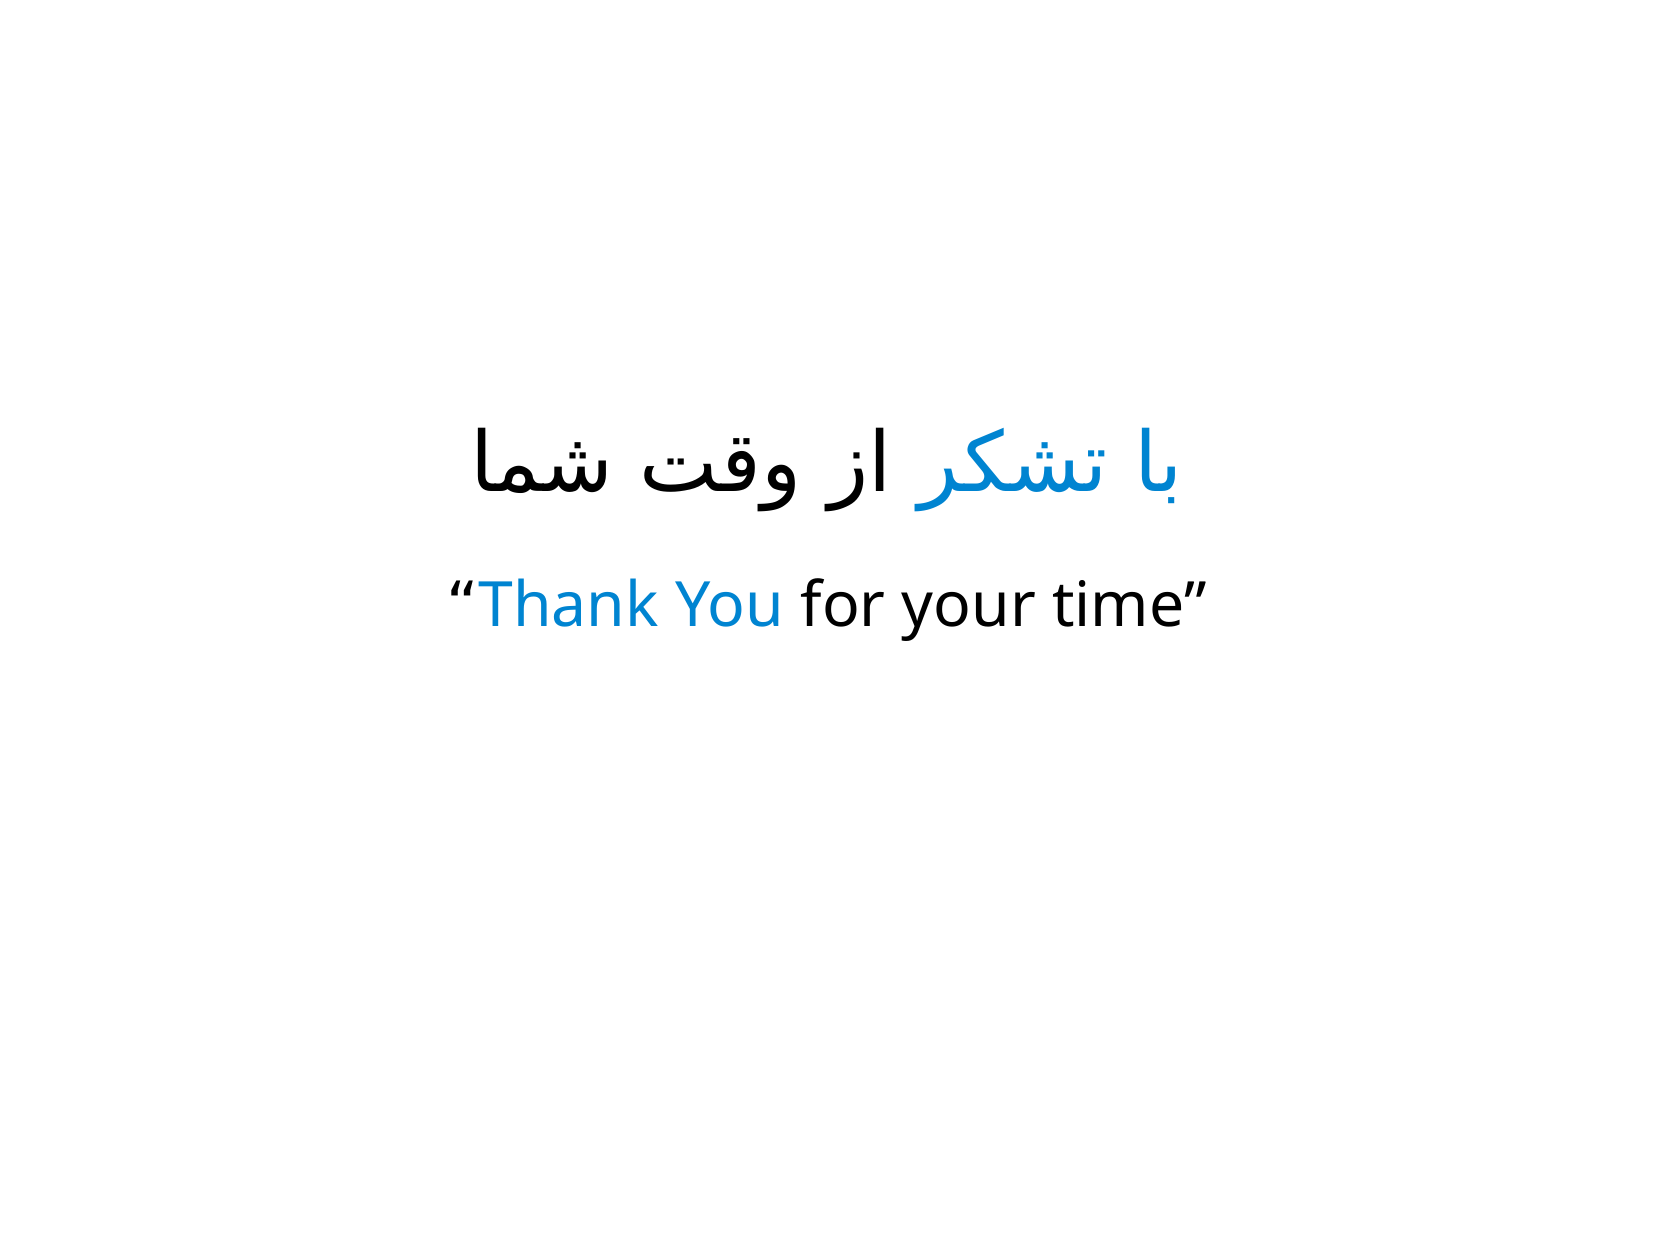

# با تشکر از وقت شما “Thank You for your time”